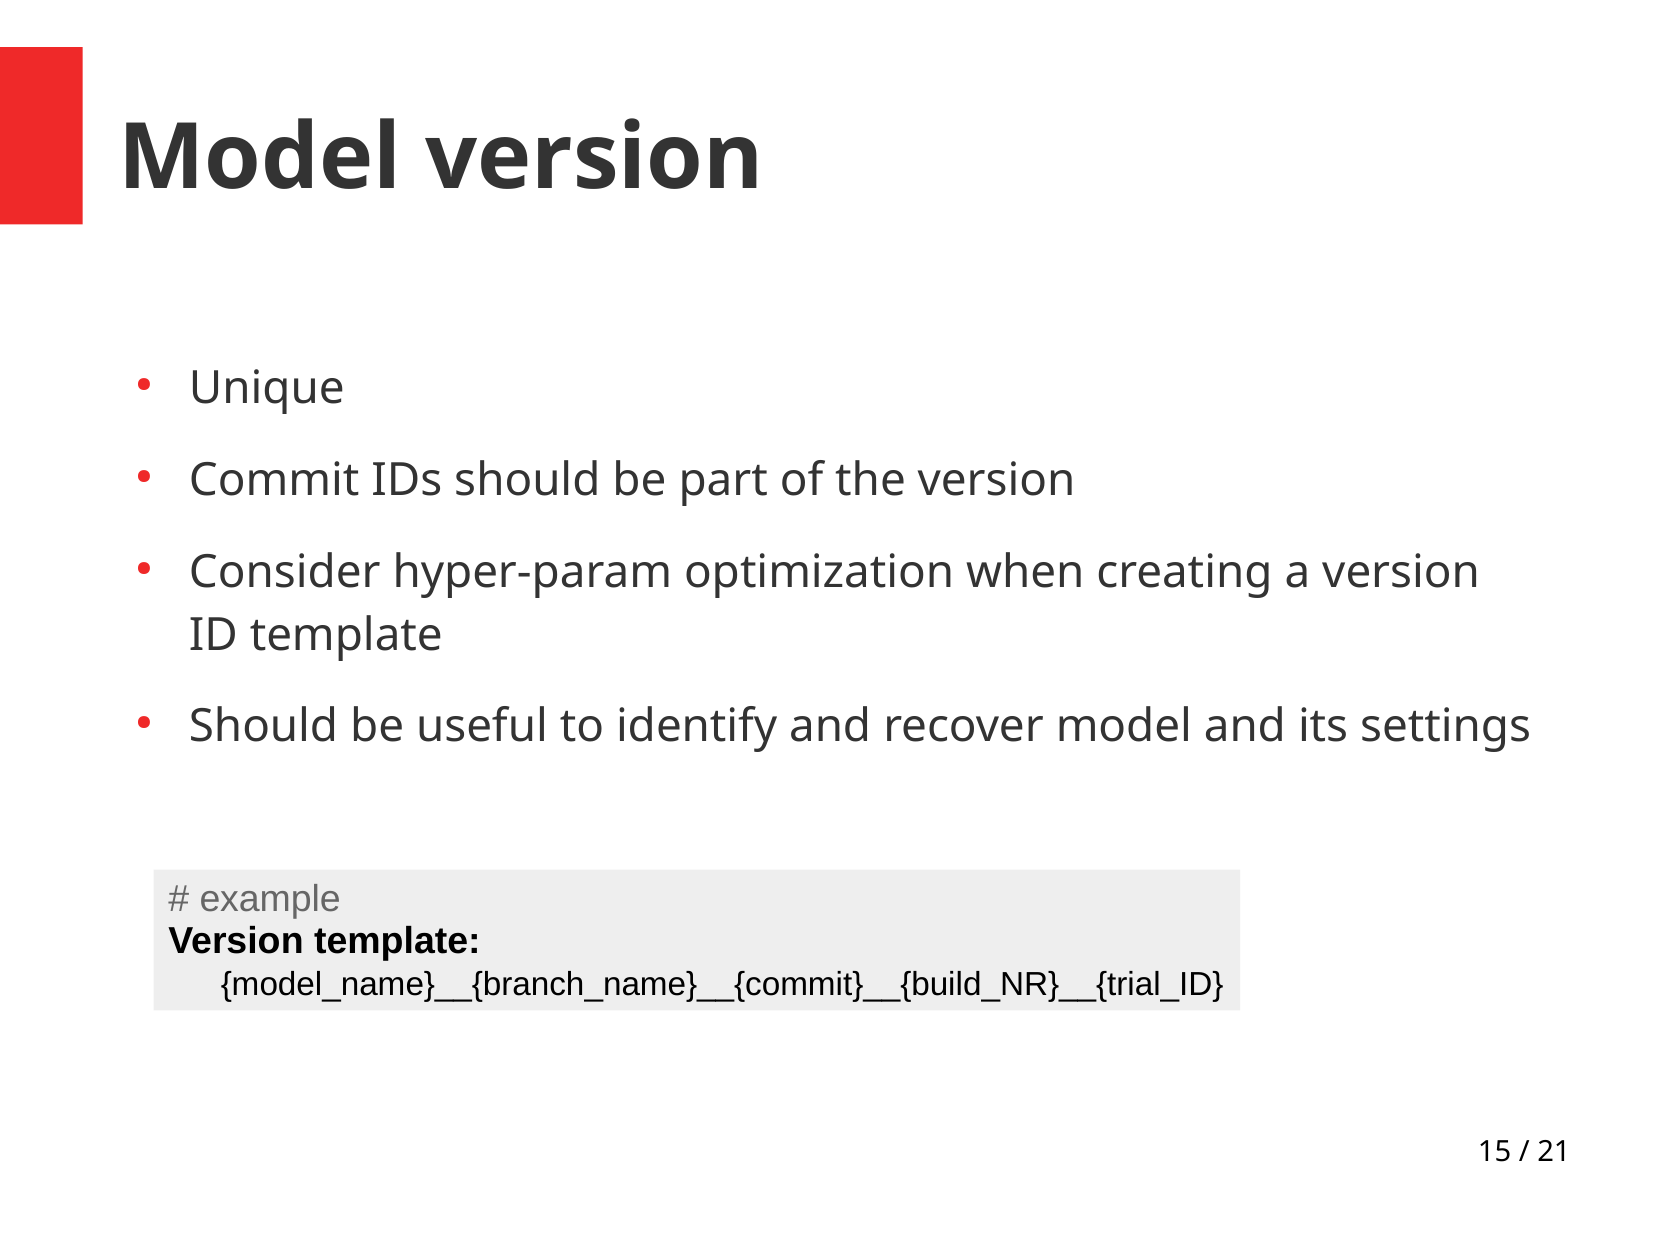

# Model version
Unique
Commit IDs should be part of the version
Consider hyper-param optimization when creating a version ID template
Should be useful to identify and recover model and its settings
# example Version template:
 {model_name}__{branch_name}__{commit}__{build_NR}__{trial_ID}
15